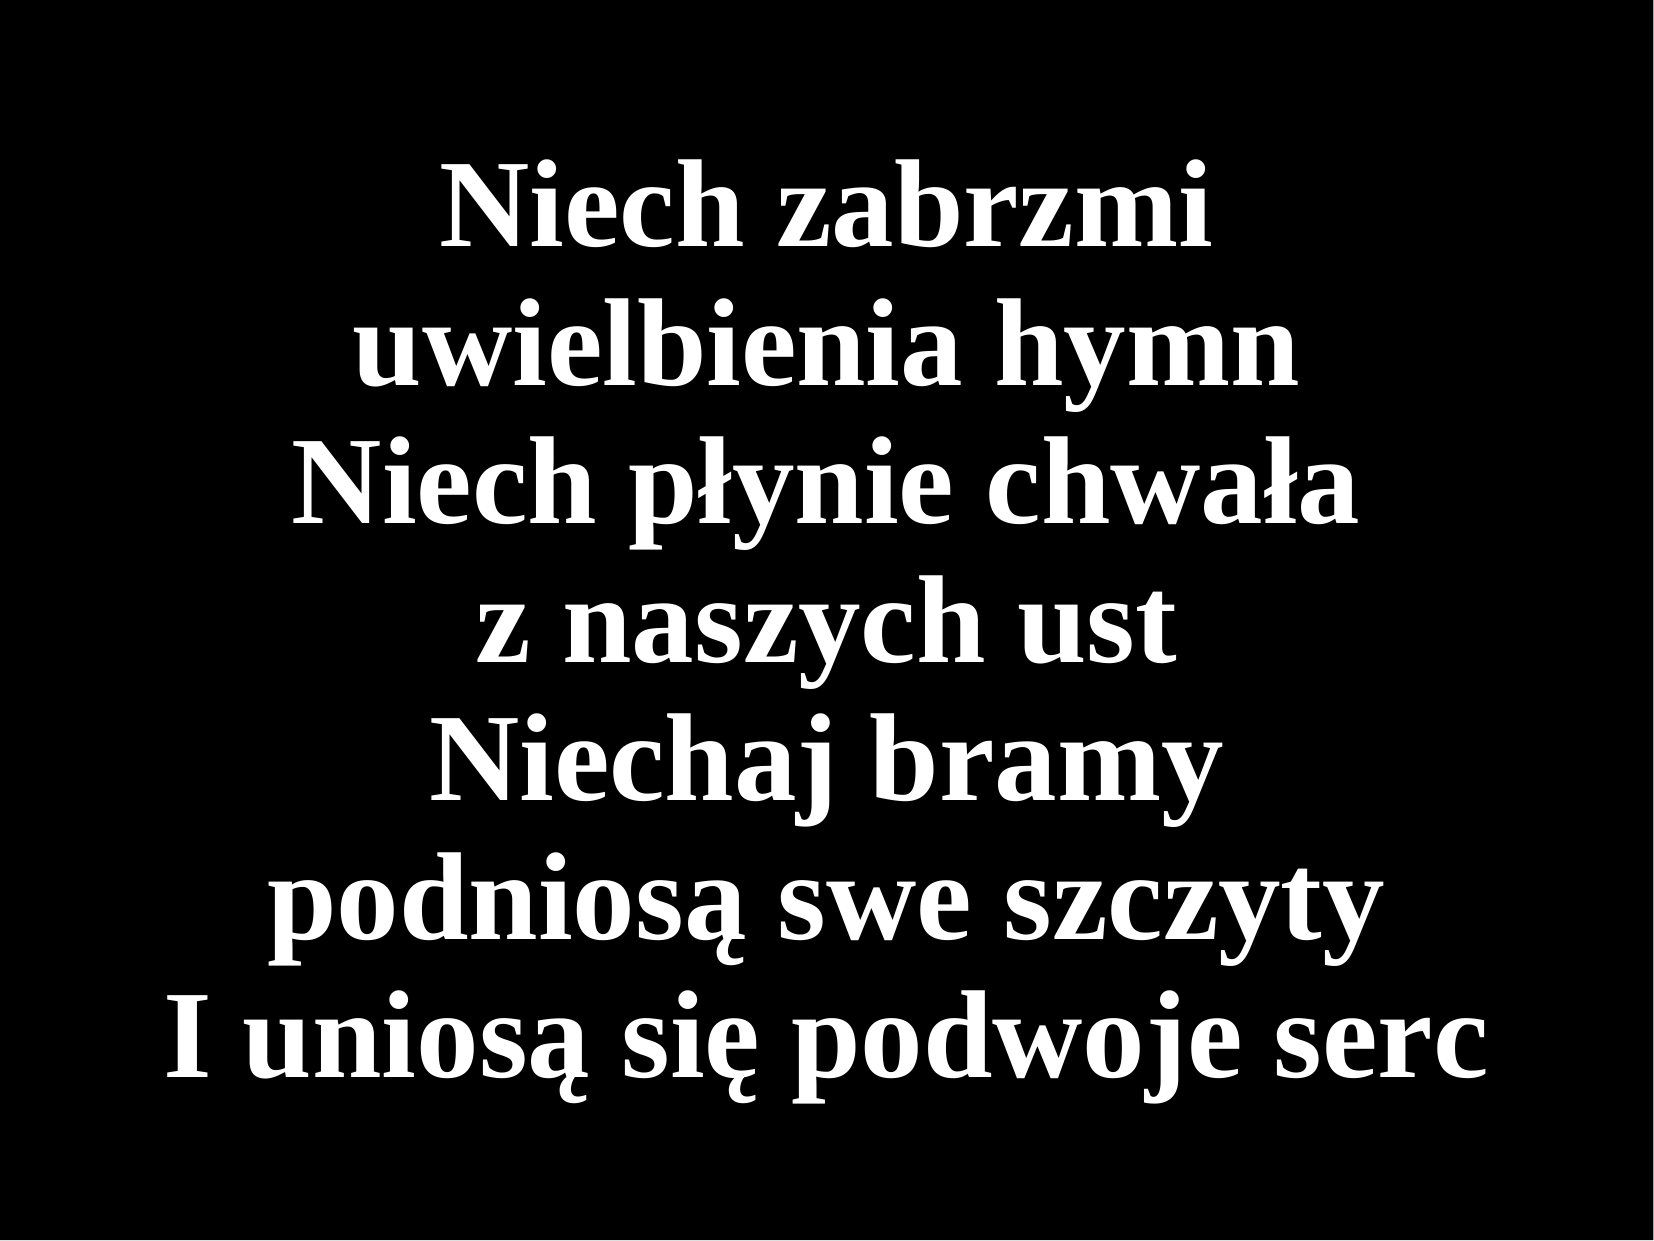

# Niech zabrzmi uwielbienia hymn Niech płynie chwała z naszych ust Niechaj bramy podniosą swe szczyty I uniosą się podwoje serc